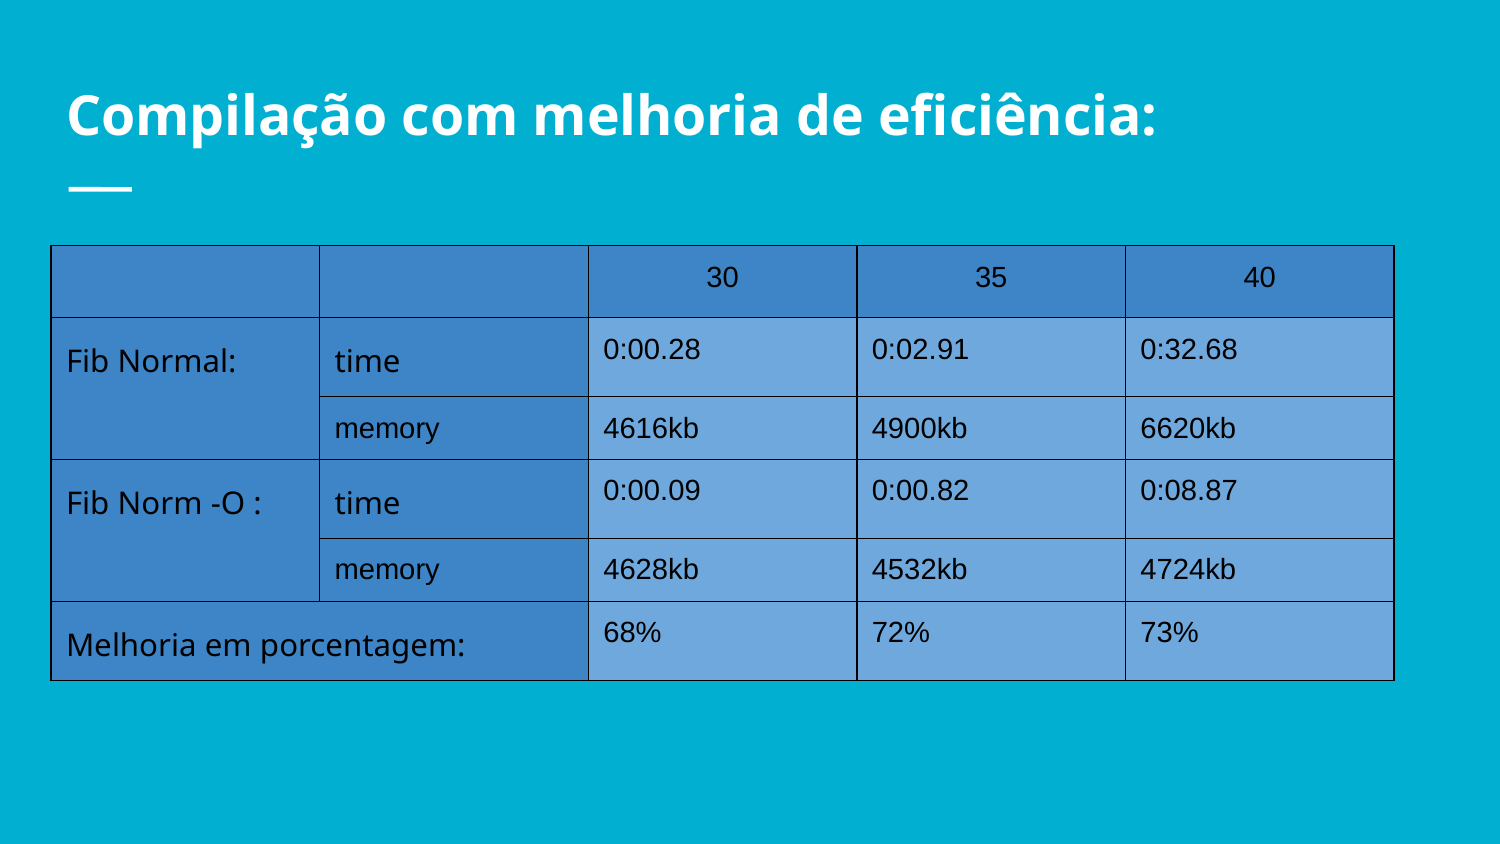

# Compilação com melhoria de eficiência:
| | | 30 | 35 | 40 |
| --- | --- | --- | --- | --- |
| Fib Normal: | time | 0:00.28 | 0:02.91 | 0:32.68 |
| | memory | 4616kb | 4900kb | 6620kb |
| Fib Norm -O : | time | 0:00.09 | 0:00.82 | 0:08.87 |
| | memory | 4628kb | 4532kb | 4724kb |
| Melhoria em porcentagem: | | 68% | 72% | 73% |